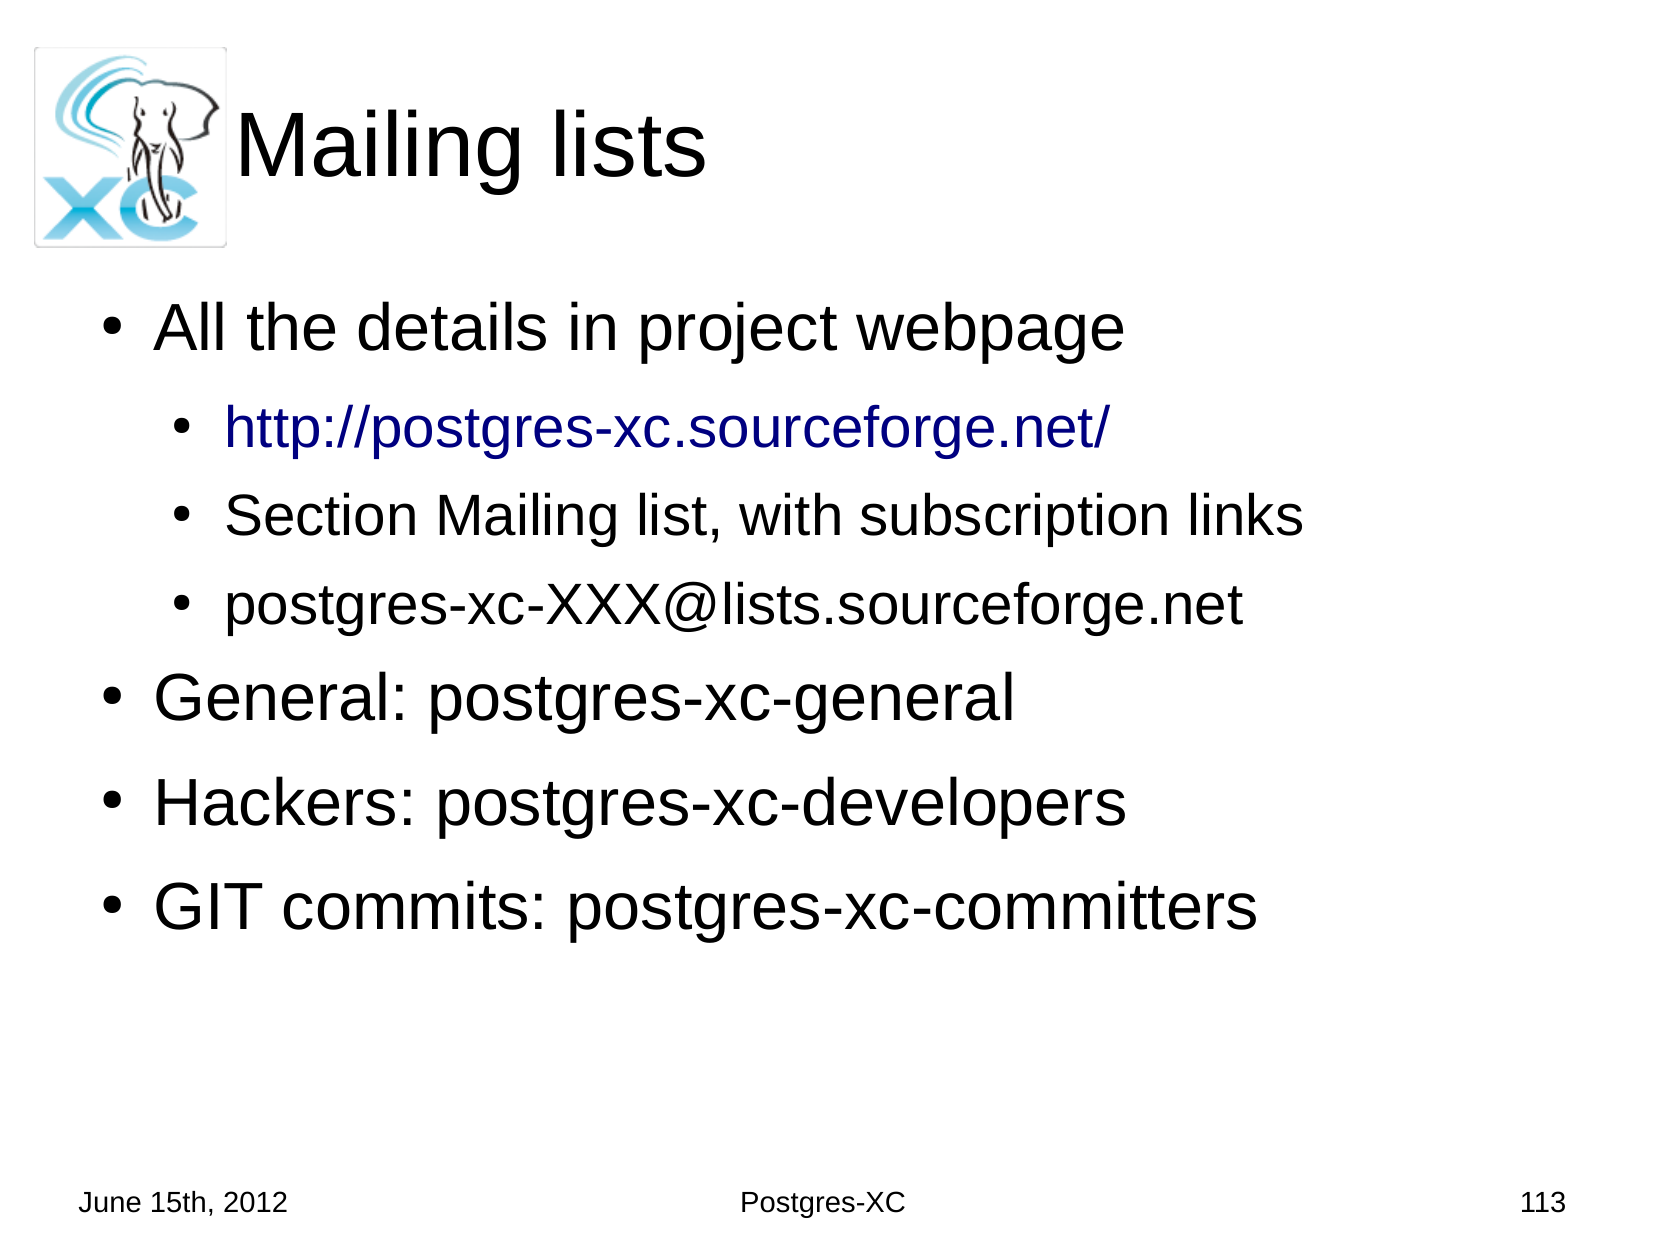

# Mailing lists
All the details in project webpage
http://postgres-xc.sourceforge.net/
Section Mailing list, with subscription links
postgres-xc-XXX@lists.sourceforge.net
General: postgres-xc-general
Hackers: postgres-xc-developers
GIT commits: postgres-xc-committers
113